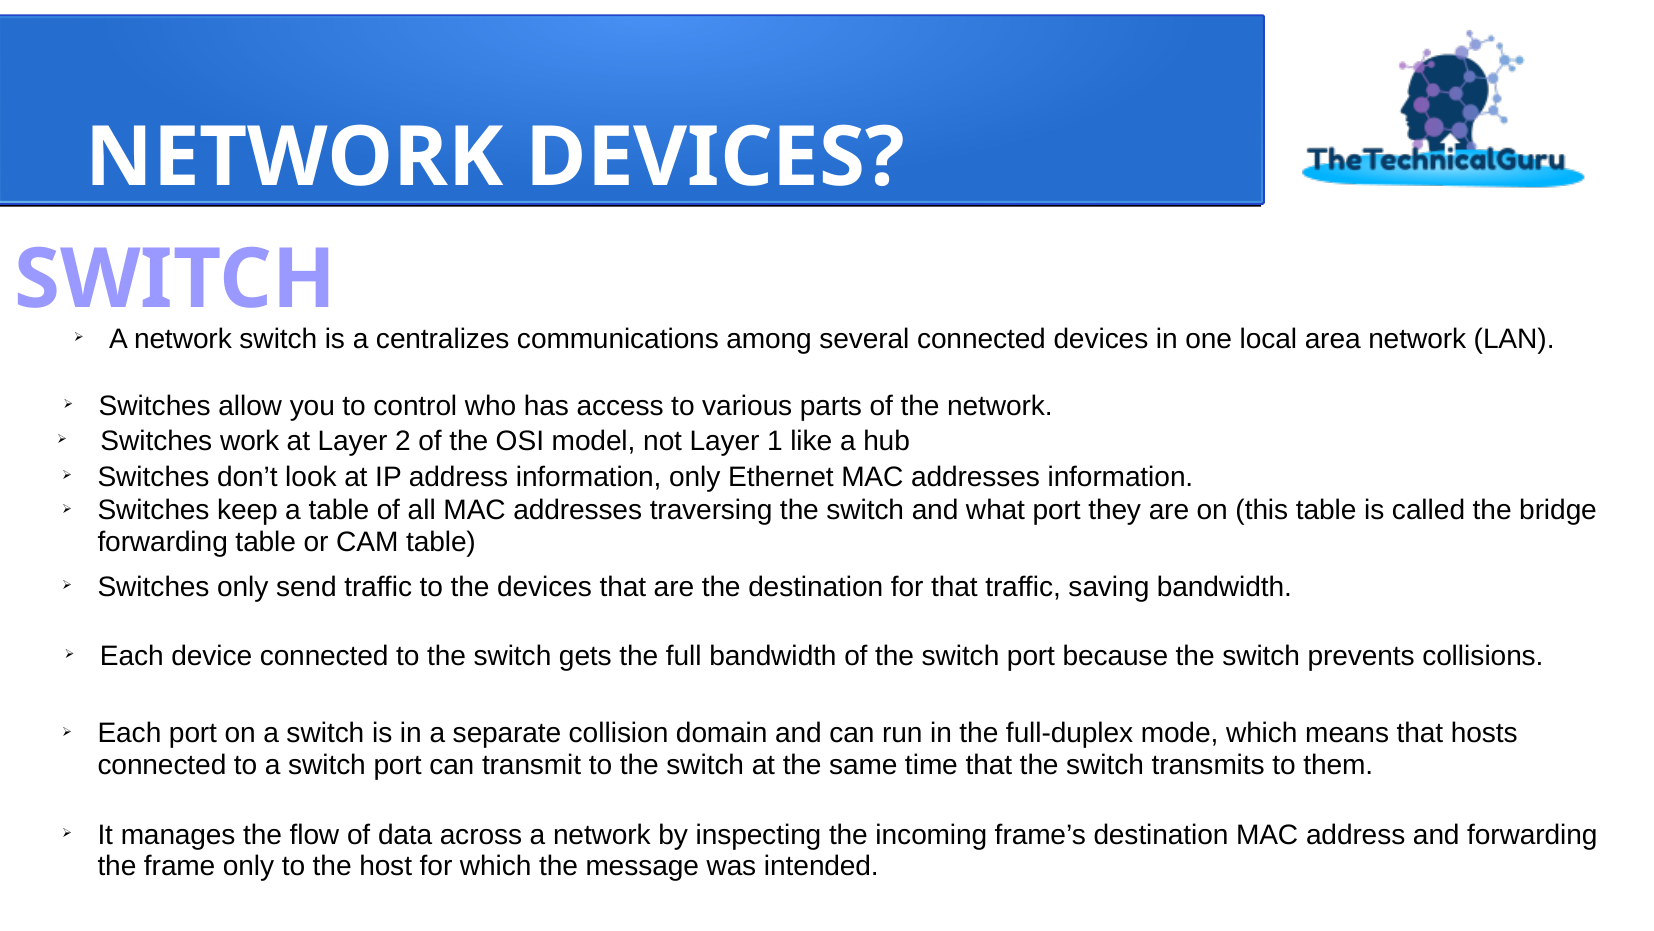

NETWORK DEVICES?
SWITCH
A network switch is a centralizes communications among several connected devices in one local area network (LAN).
Switches allow you to control who has access to various parts of the network.
 Switches work at Layer 2 of the OSI model, not Layer 1 like a hub
Switches don’t look at IP address information, only Ethernet MAC addresses information.
Switches keep a table of all MAC addresses traversing the switch and what port they are on (this table is called the bridge forwarding table or CAM table)
Switches only send traffic to the devices that are the destination for that traffic, saving bandwidth.
Each device connected to the switch gets the full bandwidth of the switch port because the switch prevents collisions.
Each port on a switch is in a separate collision domain and can run in the full-duplex mode, which means that hosts connected to a switch port can transmit to the switch at the same time that the switch transmits to them.
It manages the flow of data across a network by inspecting the incoming frame’s destination MAC address and forwarding the frame only to the host for which the message was intended.